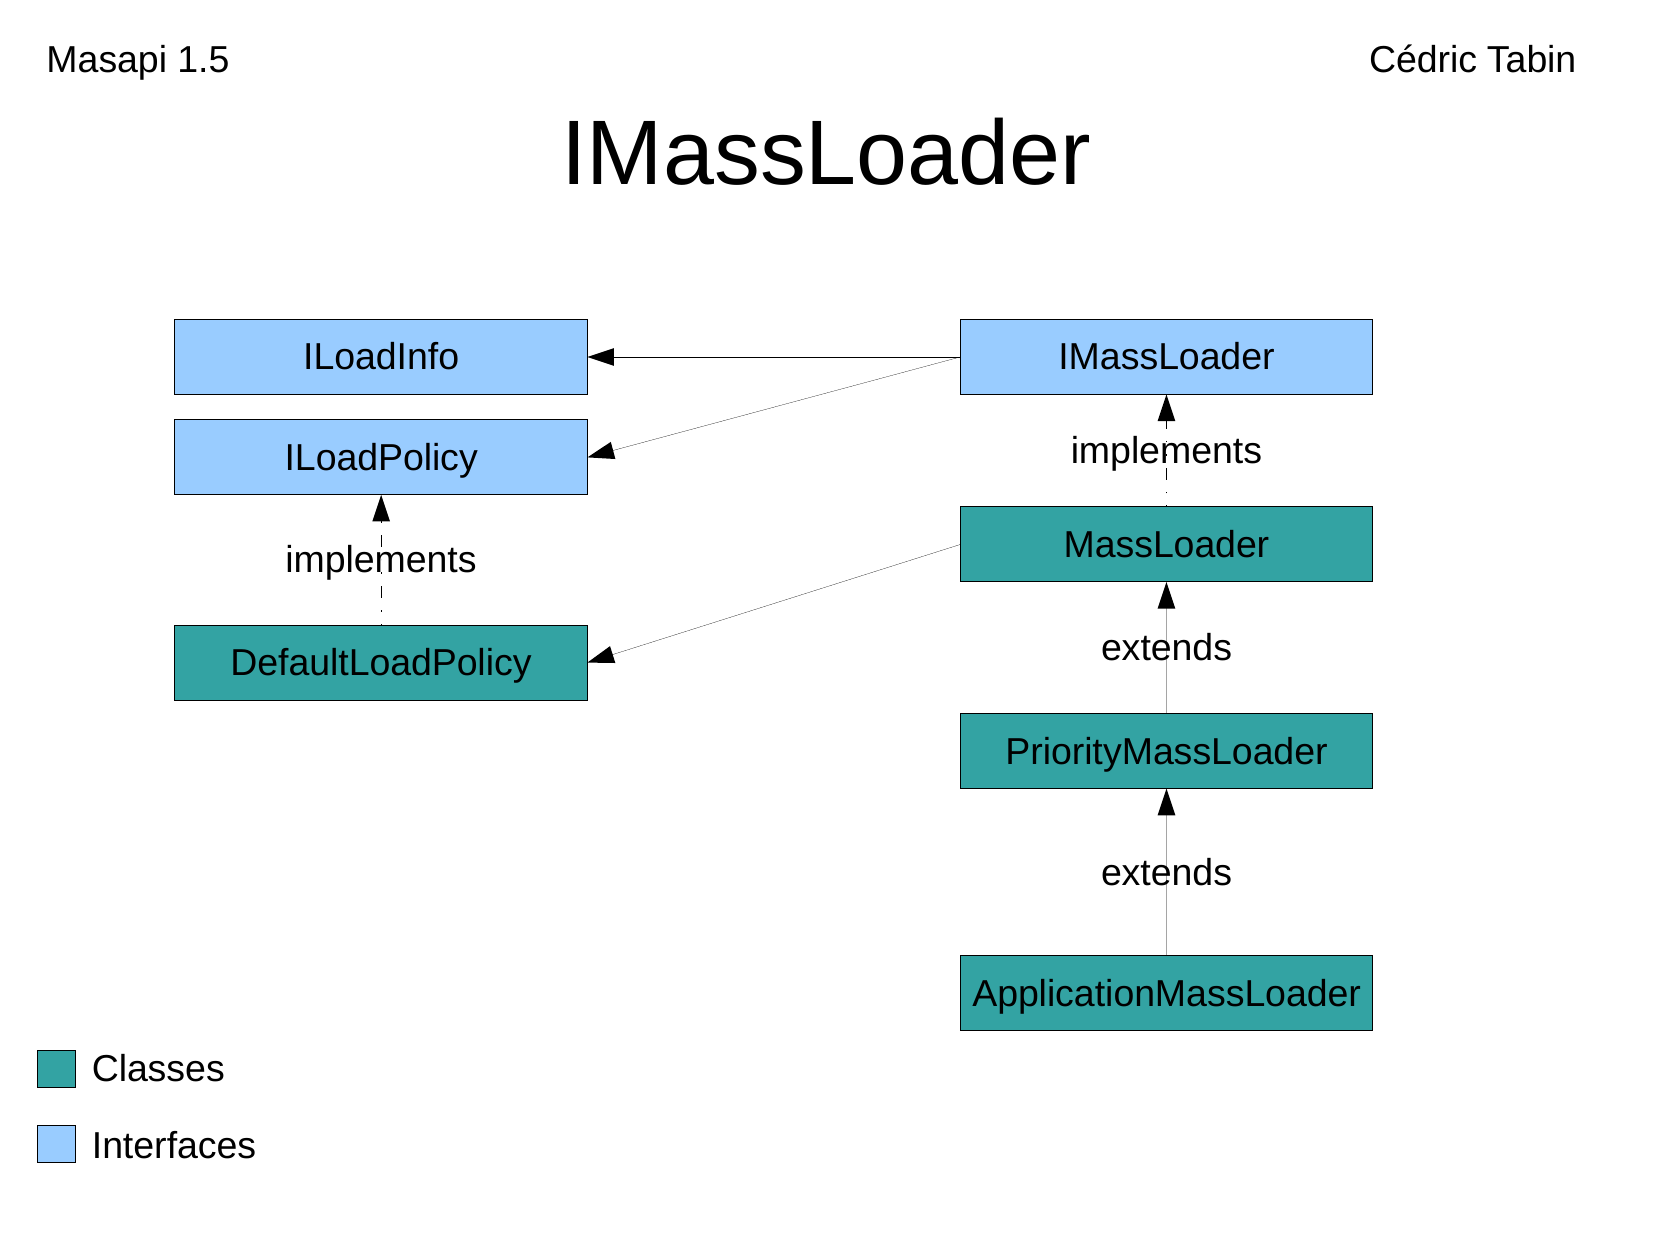

# IMassLoader
ILoadInfo
IMassLoader
ILoadPolicy
MassLoader
DefaultLoadPolicy
PriorityMassLoader
ApplicationMassLoader
Classes
Interfaces